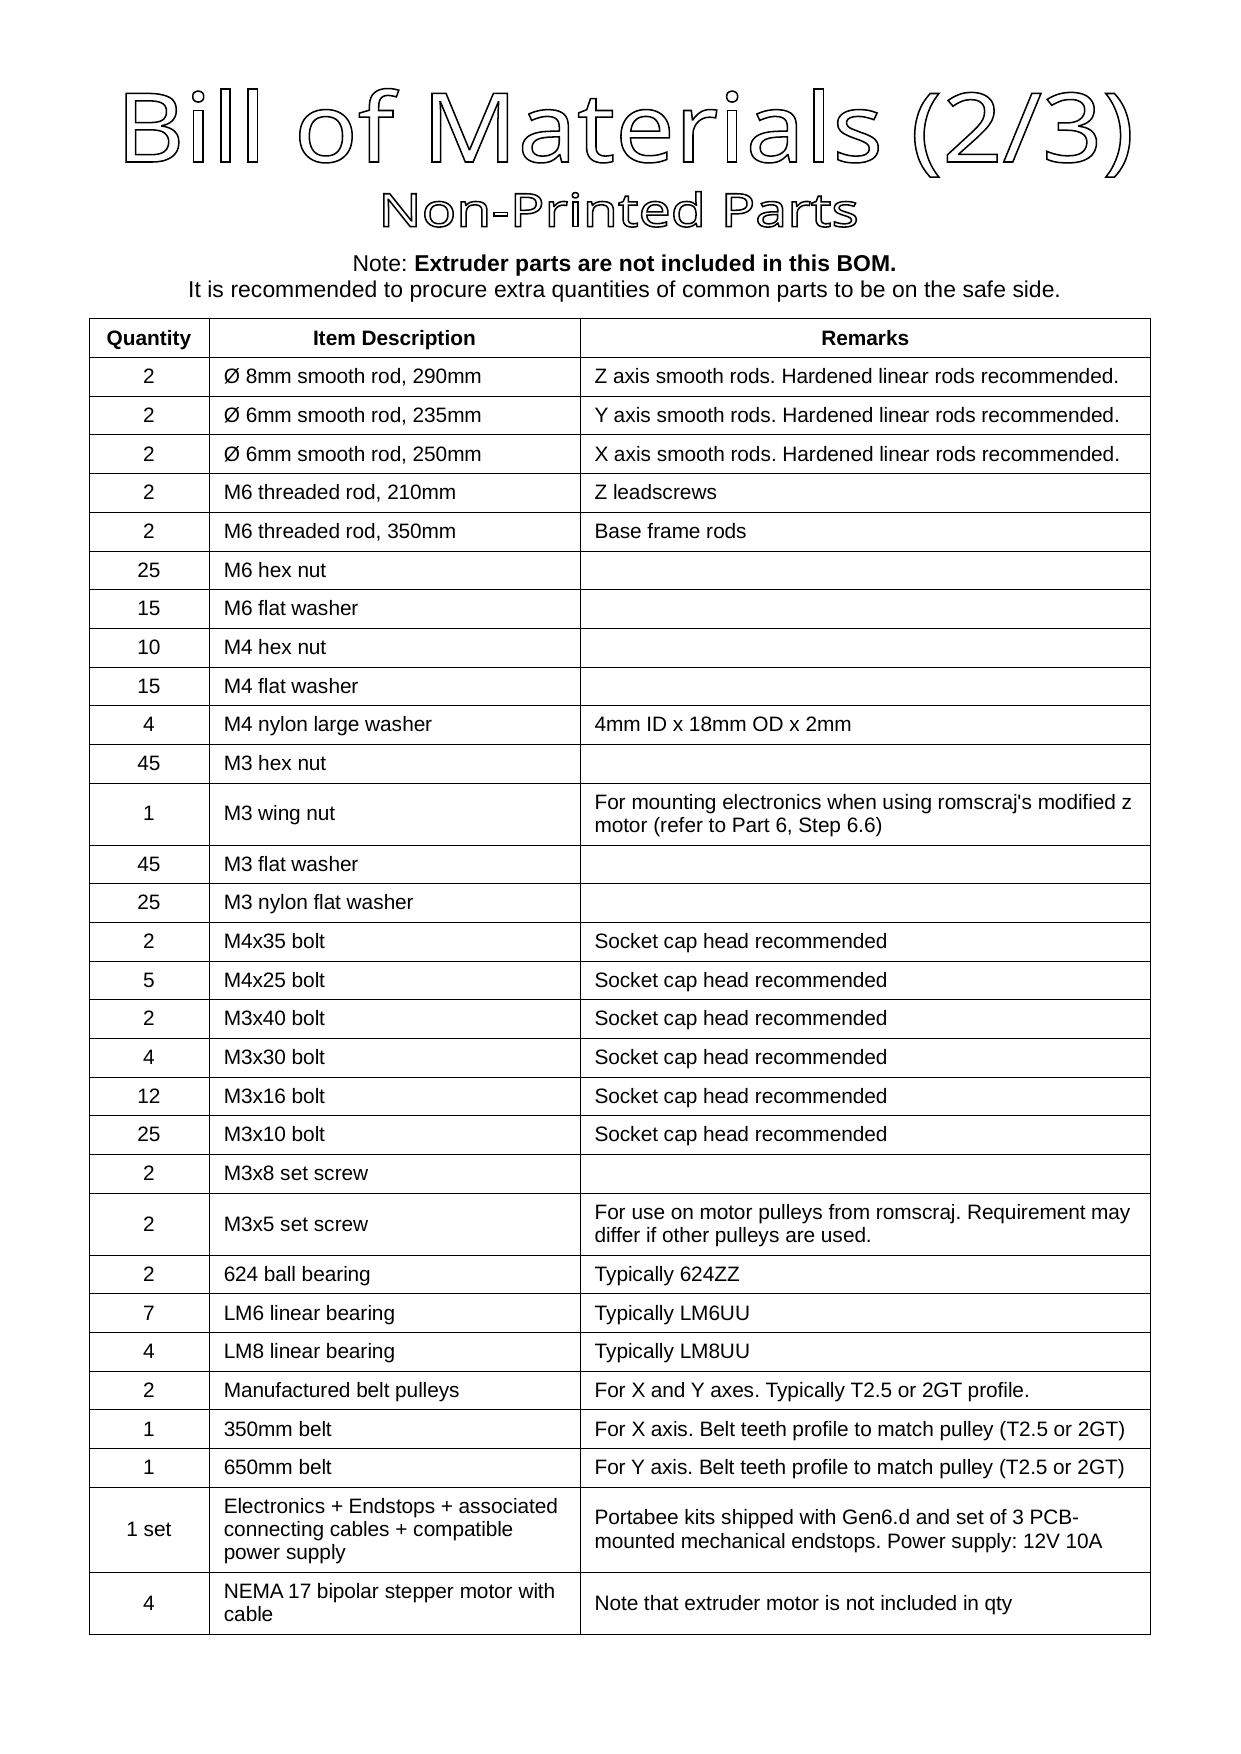

Bill of Materials (2/3)
Non-Printed Parts
Note: Extruder parts are not included in this BOM.
It is recommended to procure extra quantities of common parts to be on the safe side.
| Quantity | Item Description | Remarks |
| --- | --- | --- |
| 2 | Ø 8mm smooth rod, 290mm | Z axis smooth rods. Hardened linear rods recommended. |
| 2 | Ø 6mm smooth rod, 235mm | Y axis smooth rods. Hardened linear rods recommended. |
| 2 | Ø 6mm smooth rod, 250mm | X axis smooth rods. Hardened linear rods recommended. |
| 2 | M6 threaded rod, 210mm | Z leadscrews |
| 2 | M6 threaded rod, 350mm | Base frame rods |
| 25 | M6 hex nut | |
| 15 | M6 flat washer | |
| 10 | M4 hex nut | |
| 15 | M4 flat washer | |
| 4 | M4 nylon large washer | 4mm ID x 18mm OD x 2mm |
| 45 | M3 hex nut | |
| 1 | M3 wing nut | For mounting electronics when using romscraj's modified z motor (refer to Part 6, Step 6.6) |
| 45 | M3 flat washer | |
| 25 | M3 nylon flat washer | |
| 2 | M4x35 bolt | Socket cap head recommended |
| 5 | M4x25 bolt | Socket cap head recommended |
| 2 | M3x40 bolt | Socket cap head recommended |
| 4 | M3x30 bolt | Socket cap head recommended |
| 12 | M3x16 bolt | Socket cap head recommended |
| 25 | M3x10 bolt | Socket cap head recommended |
| 2 | M3x8 set screw | |
| 2 | M3x5 set screw | For use on motor pulleys from romscraj. Requirement may differ if other pulleys are used. |
| 2 | 624 ball bearing | Typically 624ZZ |
| 7 | LM6 linear bearing | Typically LM6UU |
| 4 | LM8 linear bearing | Typically LM8UU |
| 2 | Manufactured belt pulleys | For X and Y axes. Typically T2.5 or 2GT profile. |
| 1 | 350mm belt | For X axis. Belt teeth profile to match pulley (T2.5 or 2GT) |
| 1 | 650mm belt | For Y axis. Belt teeth profile to match pulley (T2.5 or 2GT) |
| 1 set | Electronics + Endstops + associated connecting cables + compatible power supply | Portabee kits shipped with Gen6.d and set of 3 PCB-mounted mechanical endstops. Power supply: 12V 10A |
| 4 | NEMA 17 bipolar stepper motor with cable | Note that extruder motor is not included in qty |